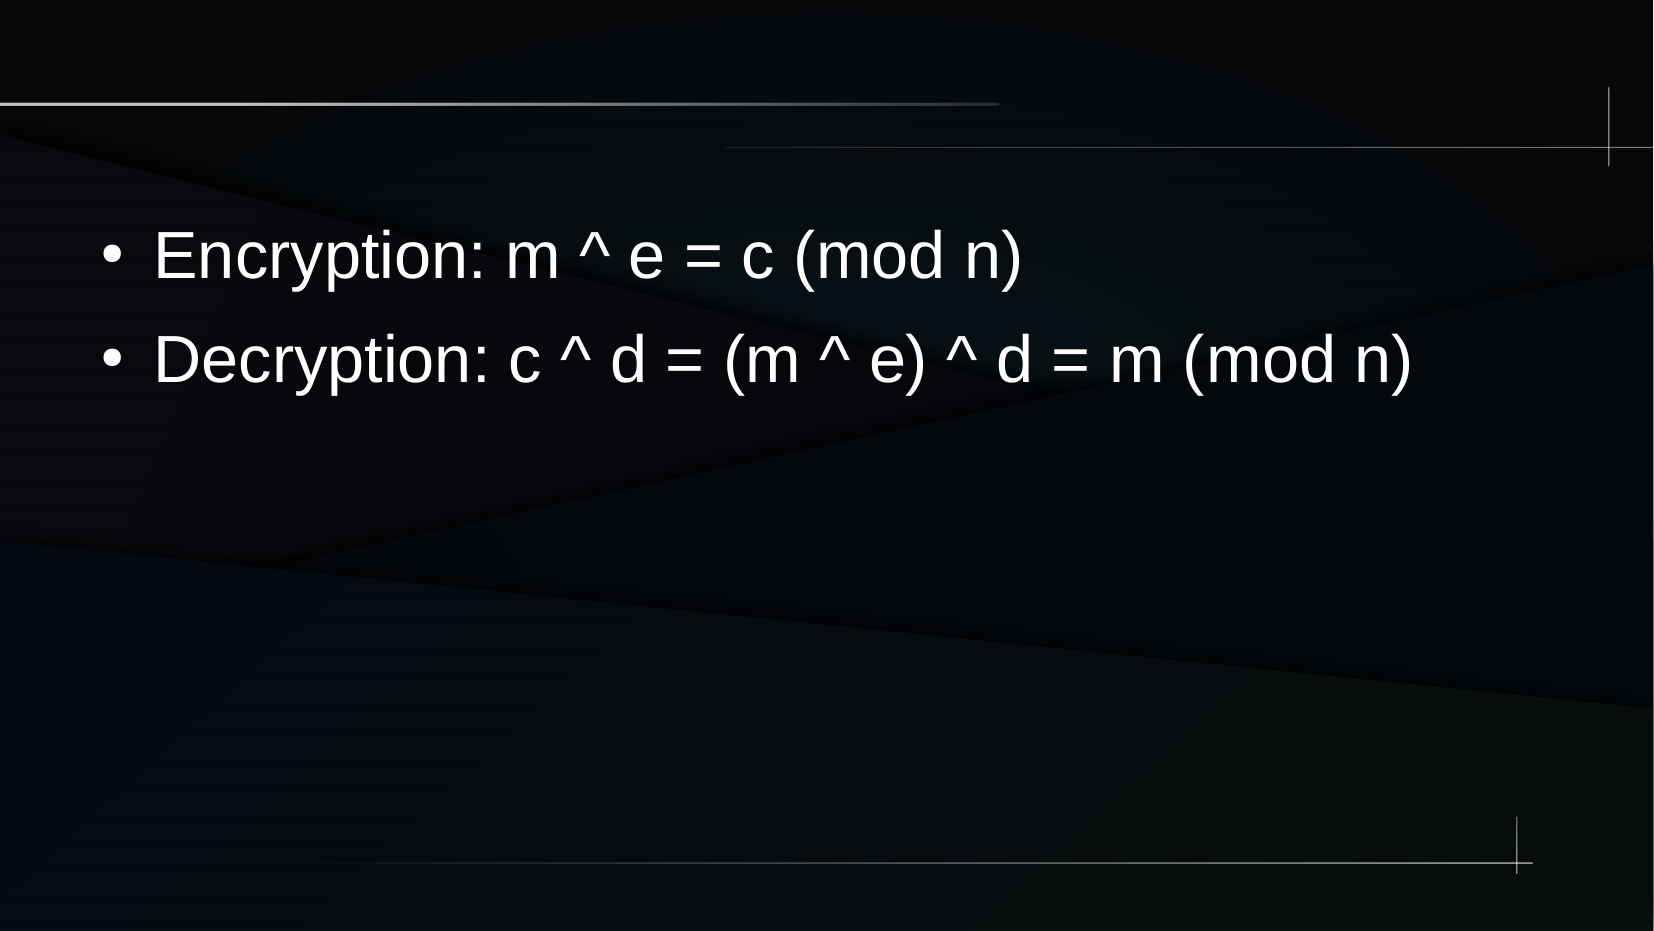

#
Encryption: m ^ e = c (mod n)
Decryption: c ^ d = (m ^ e) ^ d = m (mod n)